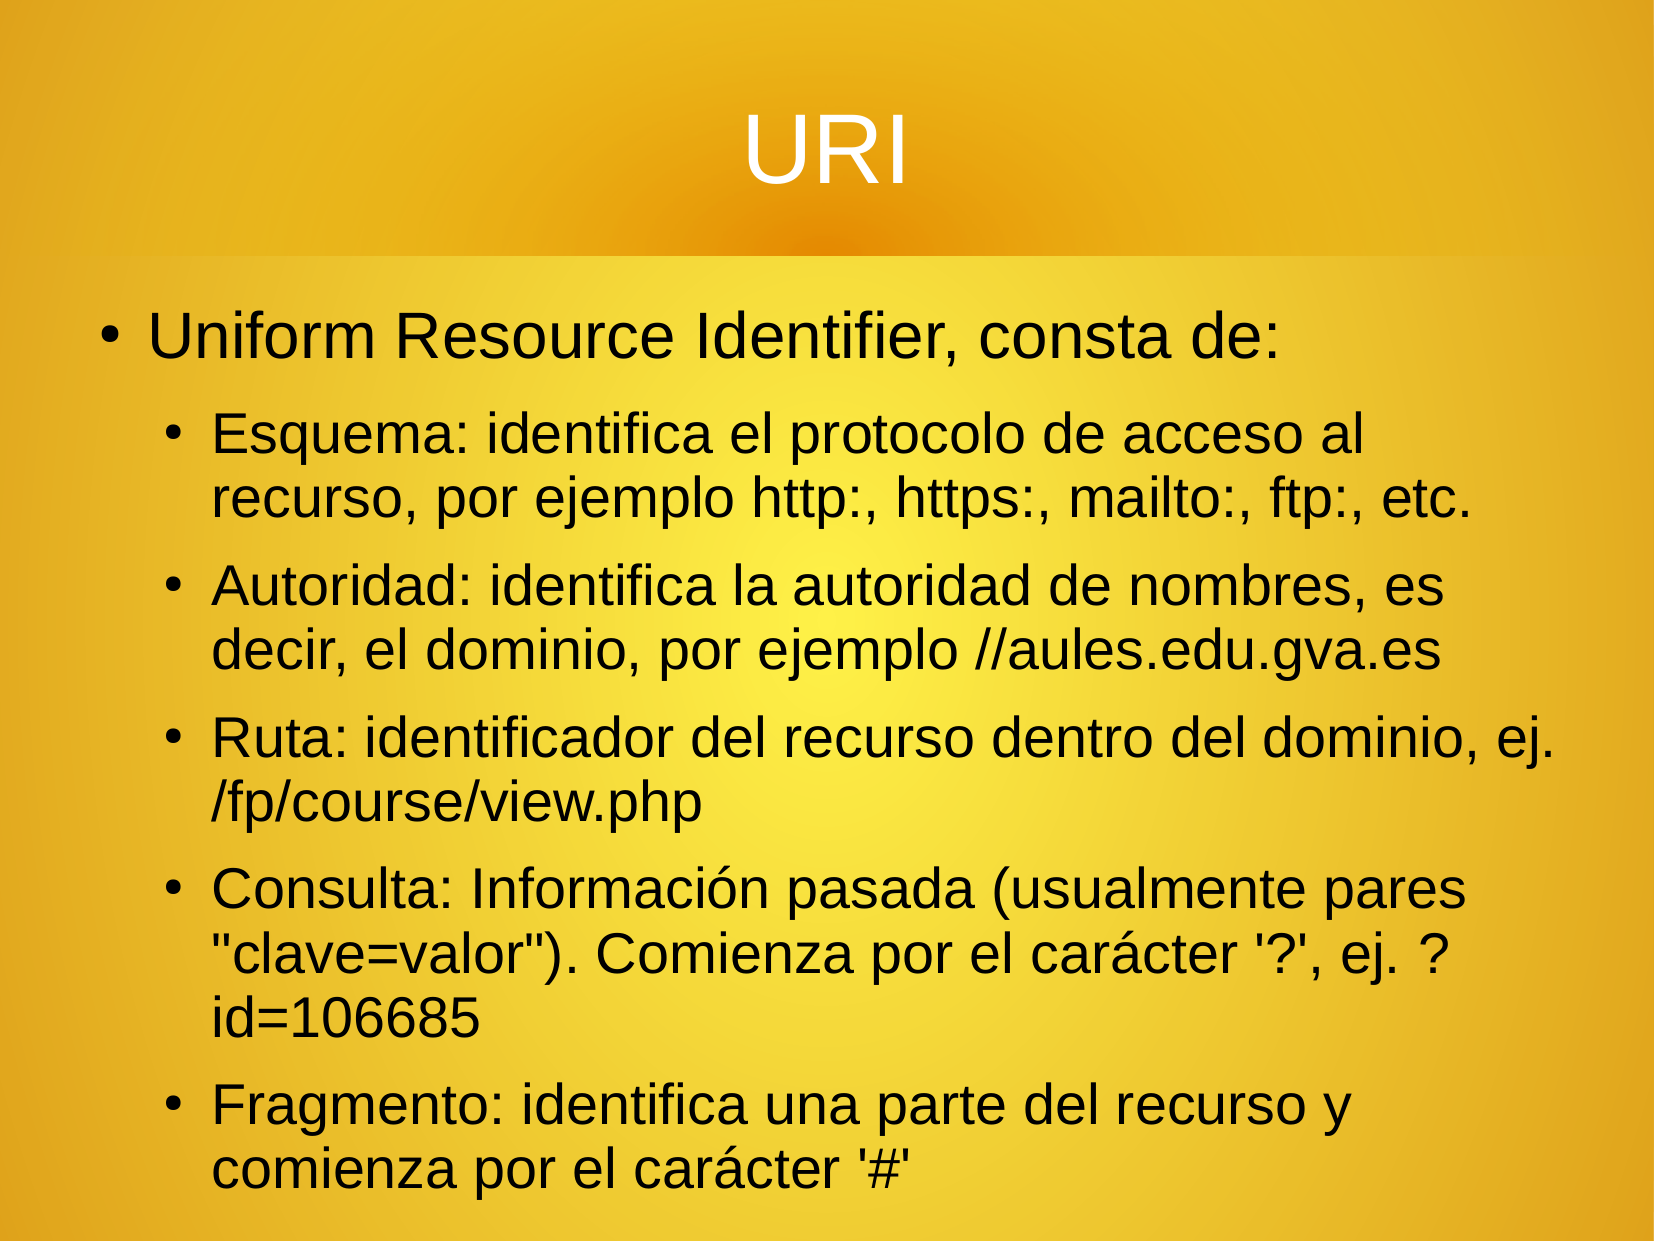

# URI
Uniform Resource Identifier, consta de:
Esquema: identifica el protocolo de acceso al recurso, por ejemplo http:, https:, mailto:, ftp:, etc.
Autoridad: identifica la autoridad de nombres, es decir, el dominio, por ejemplo //aules.edu.gva.es
Ruta: identificador del recurso dentro del dominio, ej. /fp/course/view.php
Consulta: Información pasada (usualmente pares "clave=valor"). Comienza por el carácter '?', ej. ?id=106685
Fragmento: identifica una parte del recurso y comienza por el carácter '#'